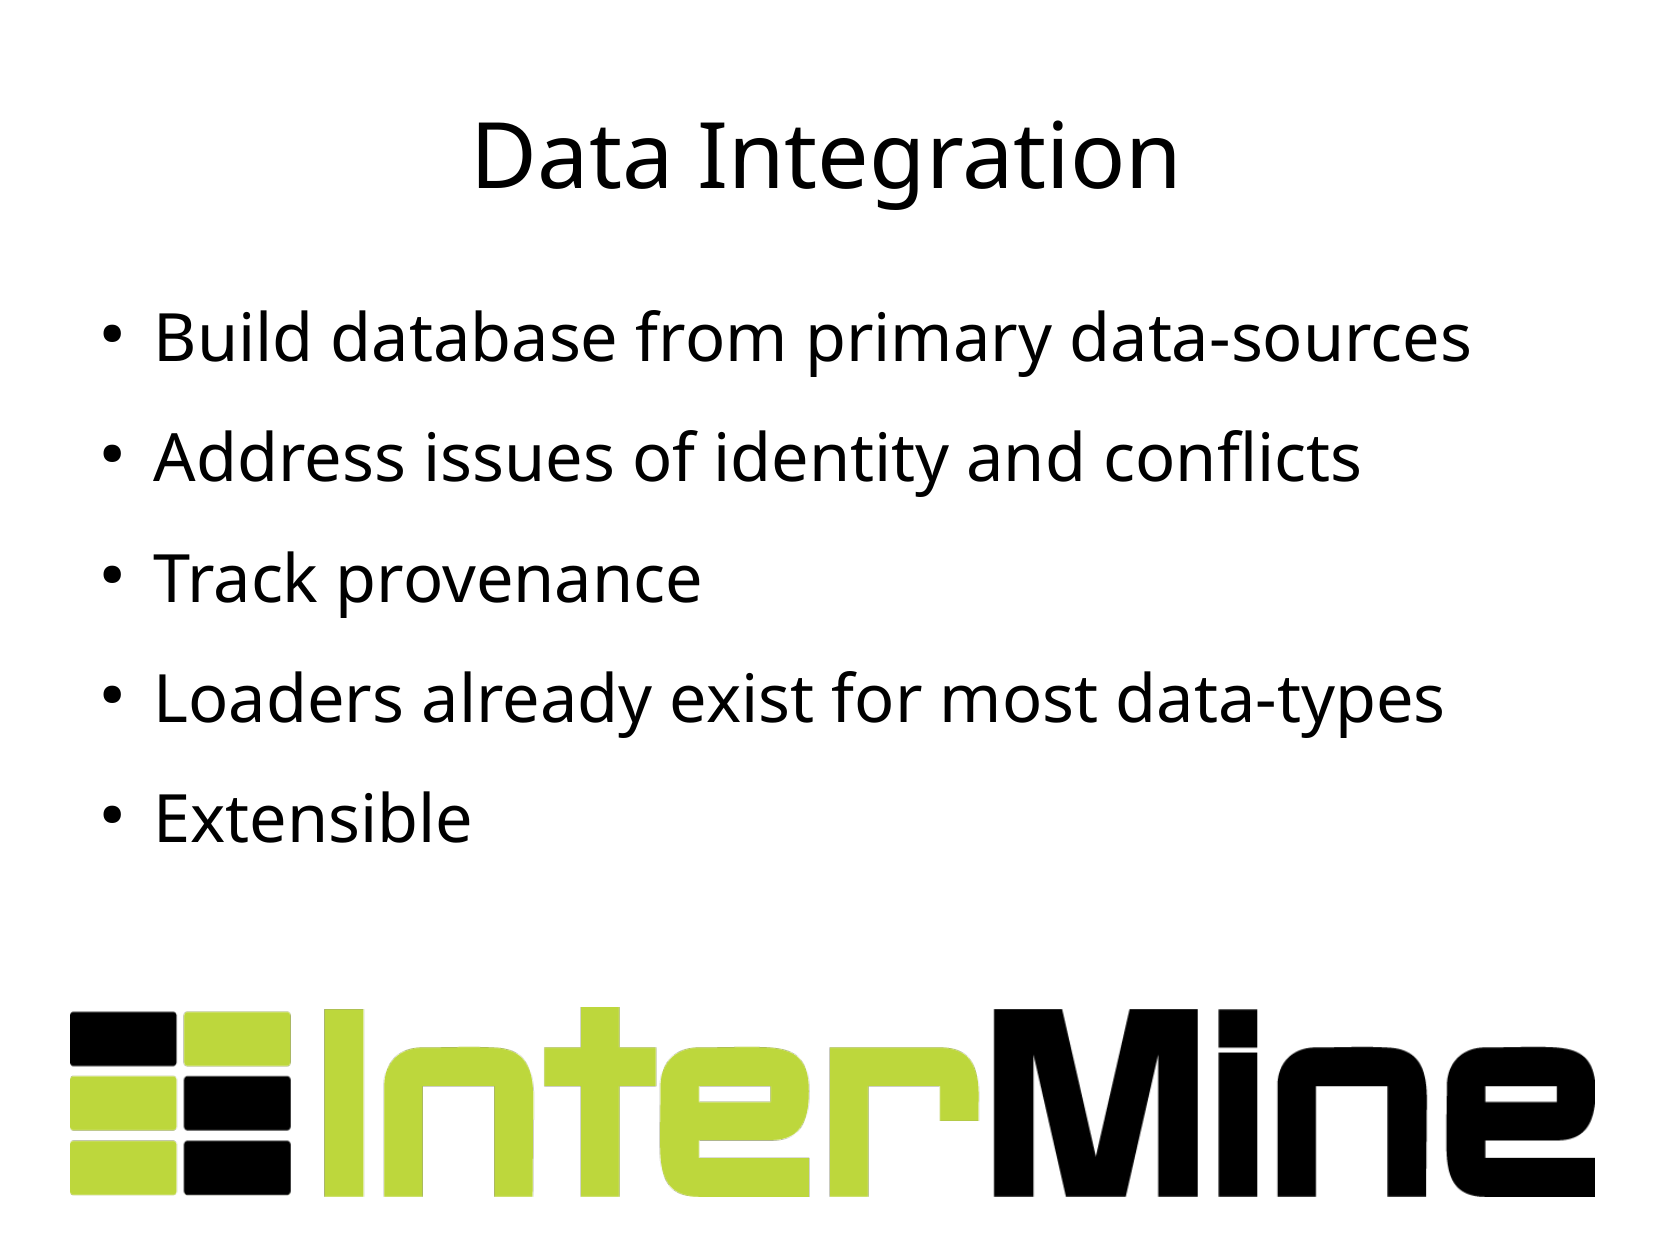

# Data Integration
Build database from primary data-sources
Address issues of identity and conflicts
Track provenance
Loaders already exist for most data-types
Extensible